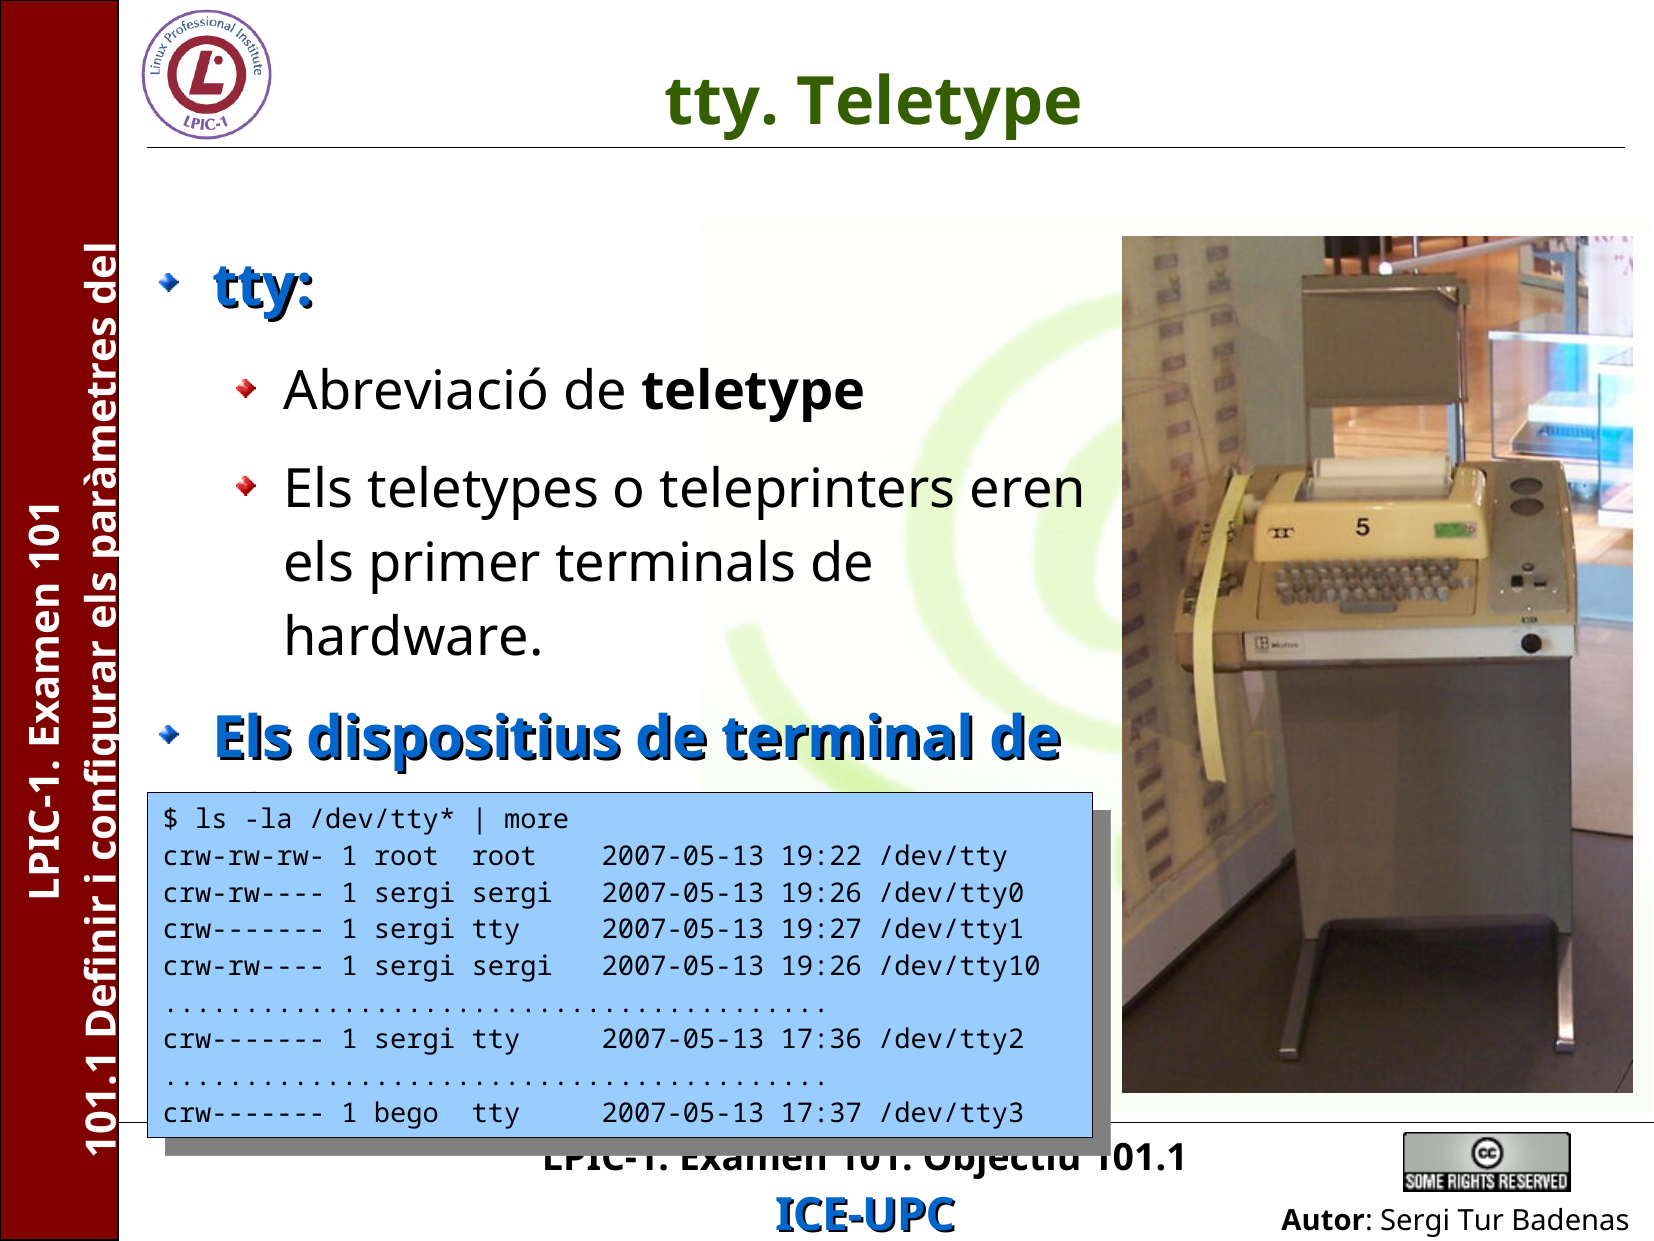

# tty. Teletype
tty:
Abreviació de teletype
Els teletypes o teleprinters eren els primer terminals de hardware.
Els dispositius de terminal de Linux encara s'anomenen tty:
$ ls -la /dev/tty* | more
crw-rw-rw- 1 root root 2007-05-13 19:22 /dev/tty
crw-rw---- 1 sergi sergi 2007-05-13 19:26 /dev/tty0
crw------- 1 sergi tty 2007-05-13 19:27 /dev/tty1
crw-rw---- 1 sergi sergi 2007-05-13 19:26 /dev/tty10
.........................................
crw------- 1 sergi tty 2007-05-13 17:36 /dev/tty2
.........................................
crw------- 1 bego tty 2007-05-13 17:37 /dev/tty3